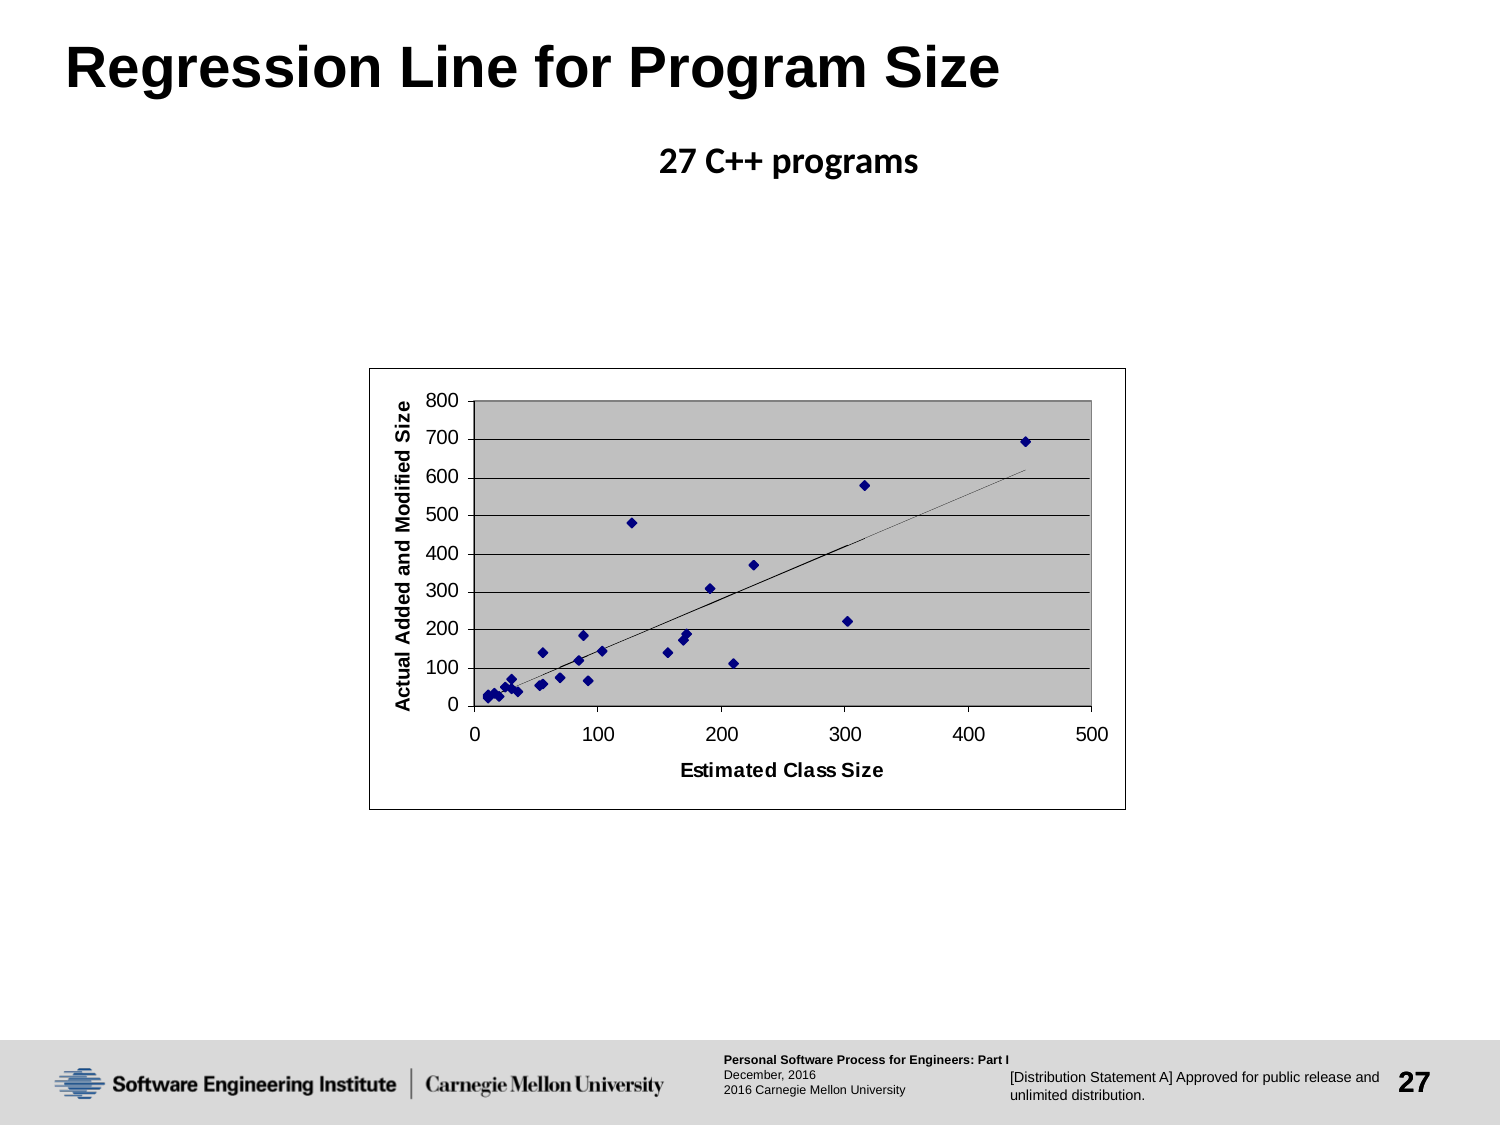

# Regression Line for Program Size
27 C++ programs